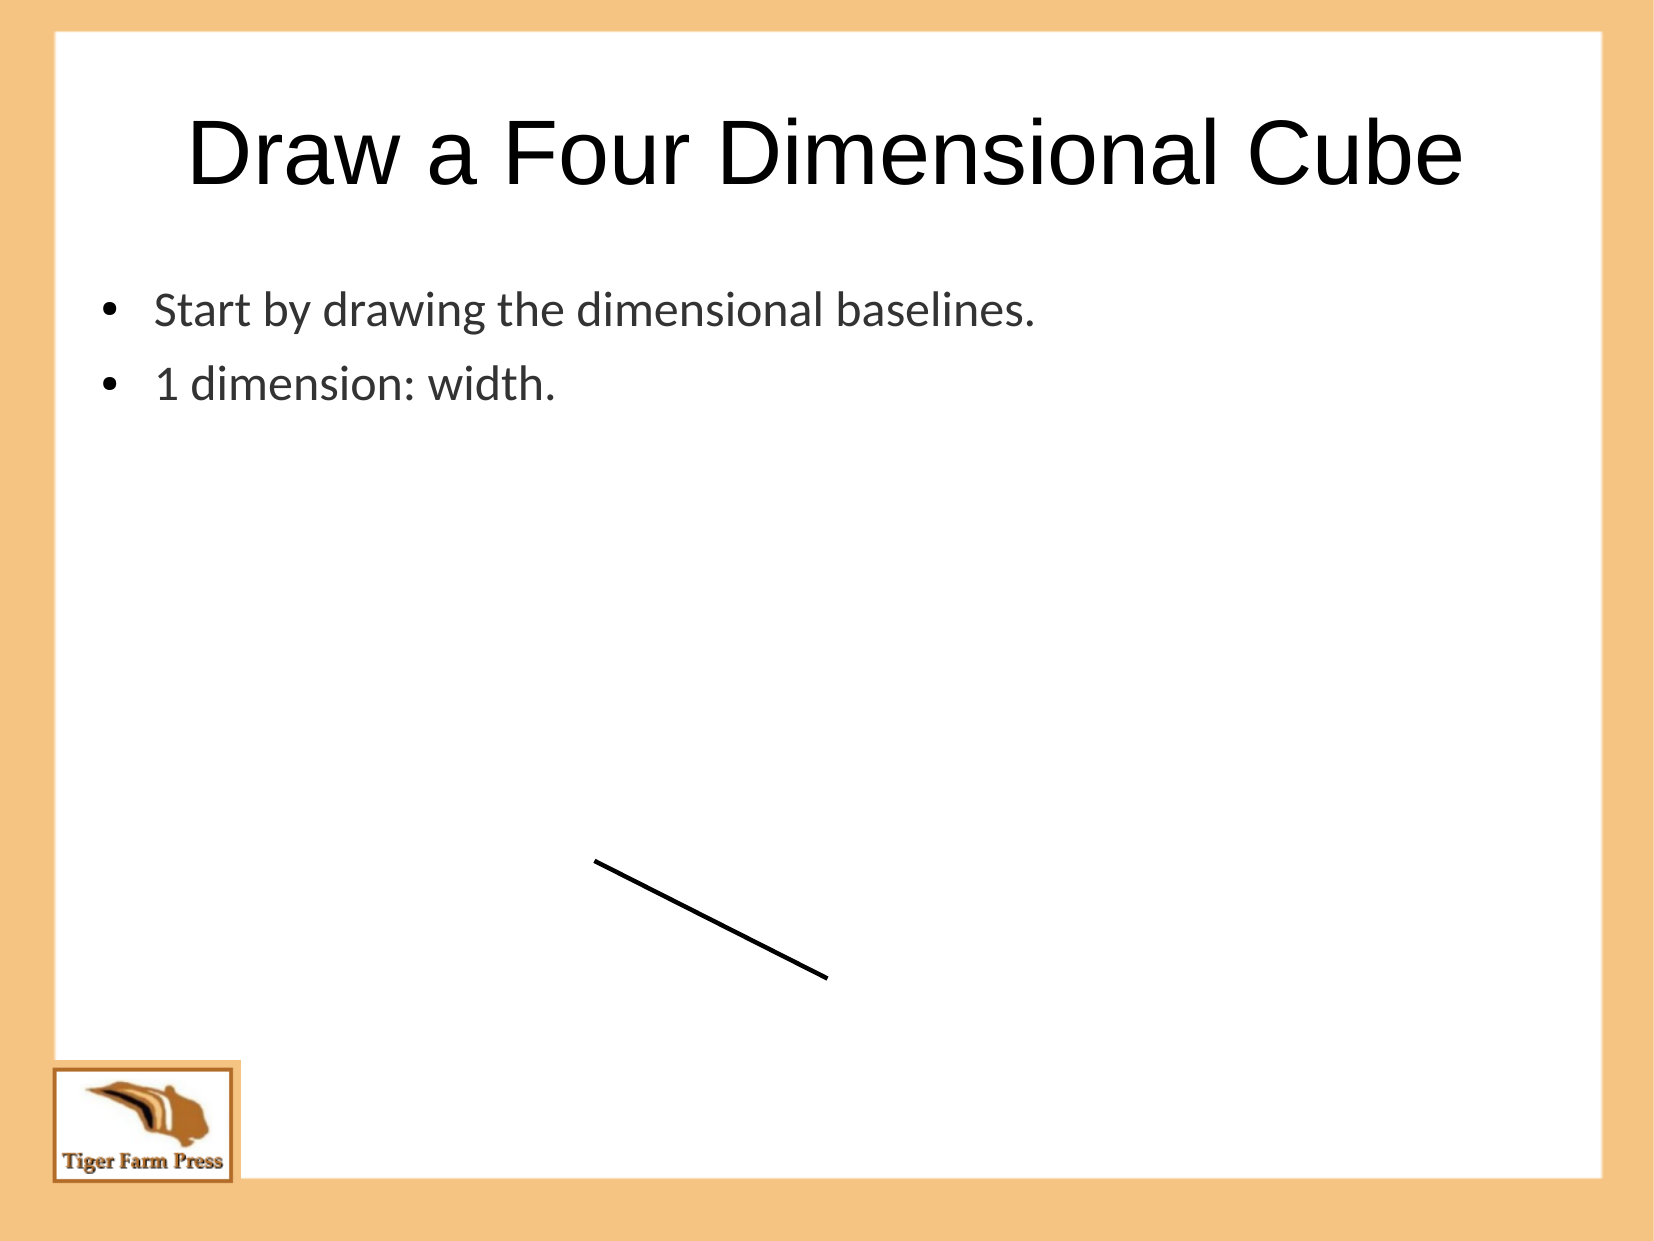

Draw a Four Dimensional Cube
# Start by drawing the dimensional baselines.
1 dimension: width.